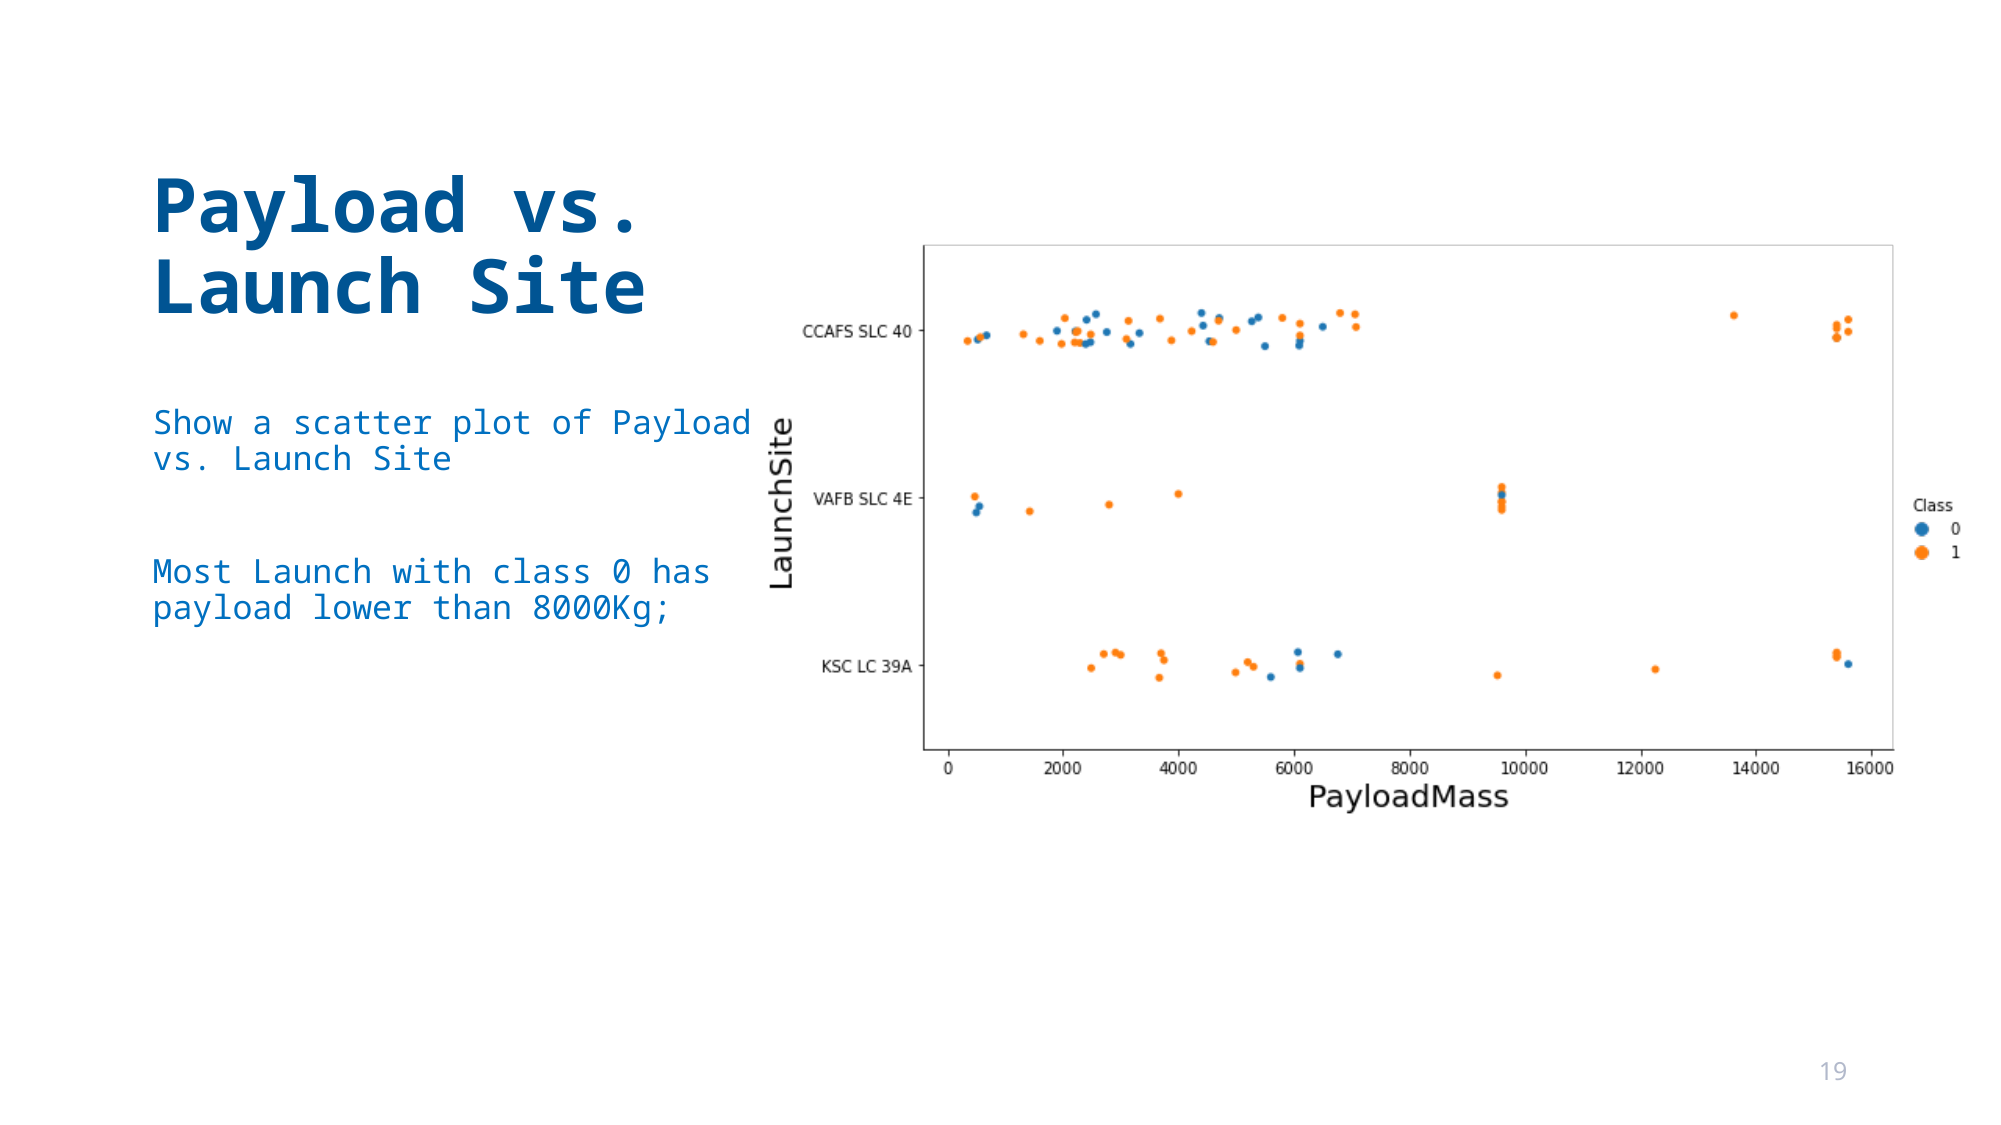

# Payload vs. Launch Site
Show a scatter plot of Payload vs. Launch Site
Most Launch with class 0 has payload lower than 8000Kg;